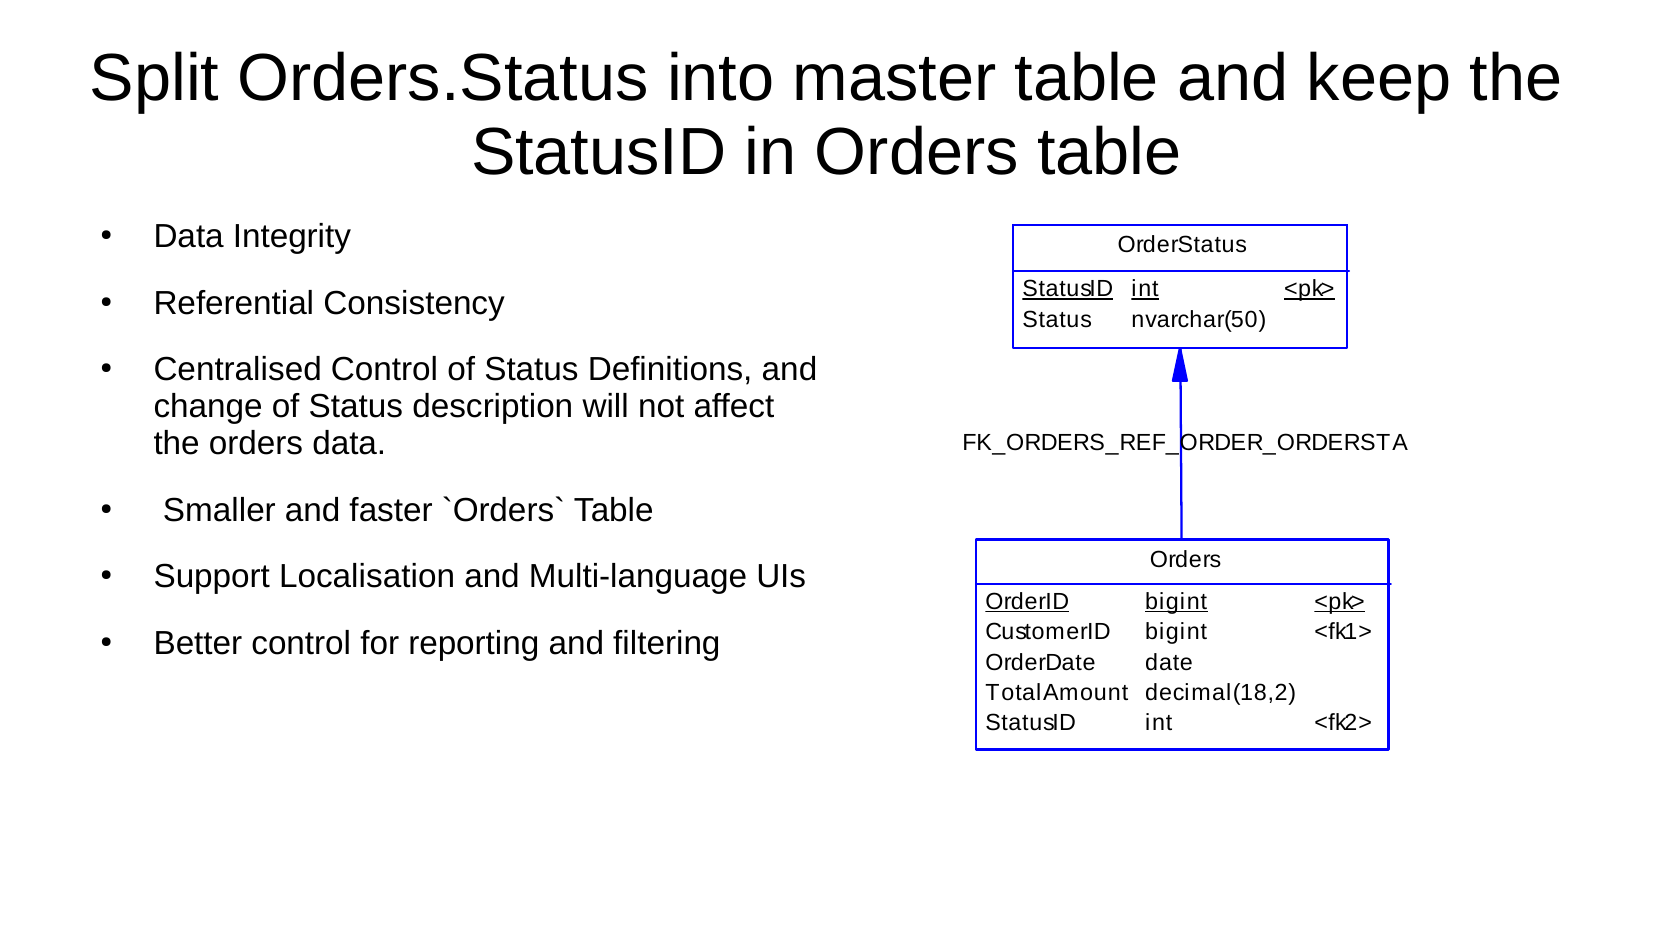

# Split Orders.Status into master table and keep the StatusID in Orders table
Data Integrity
Referential Consistency
Centralised Control of Status Definitions, and change of Status description will not affect the orders data.
 Smaller and faster `Orders` Table
Support Localisation and Multi-language UIs
Better control for reporting and filtering